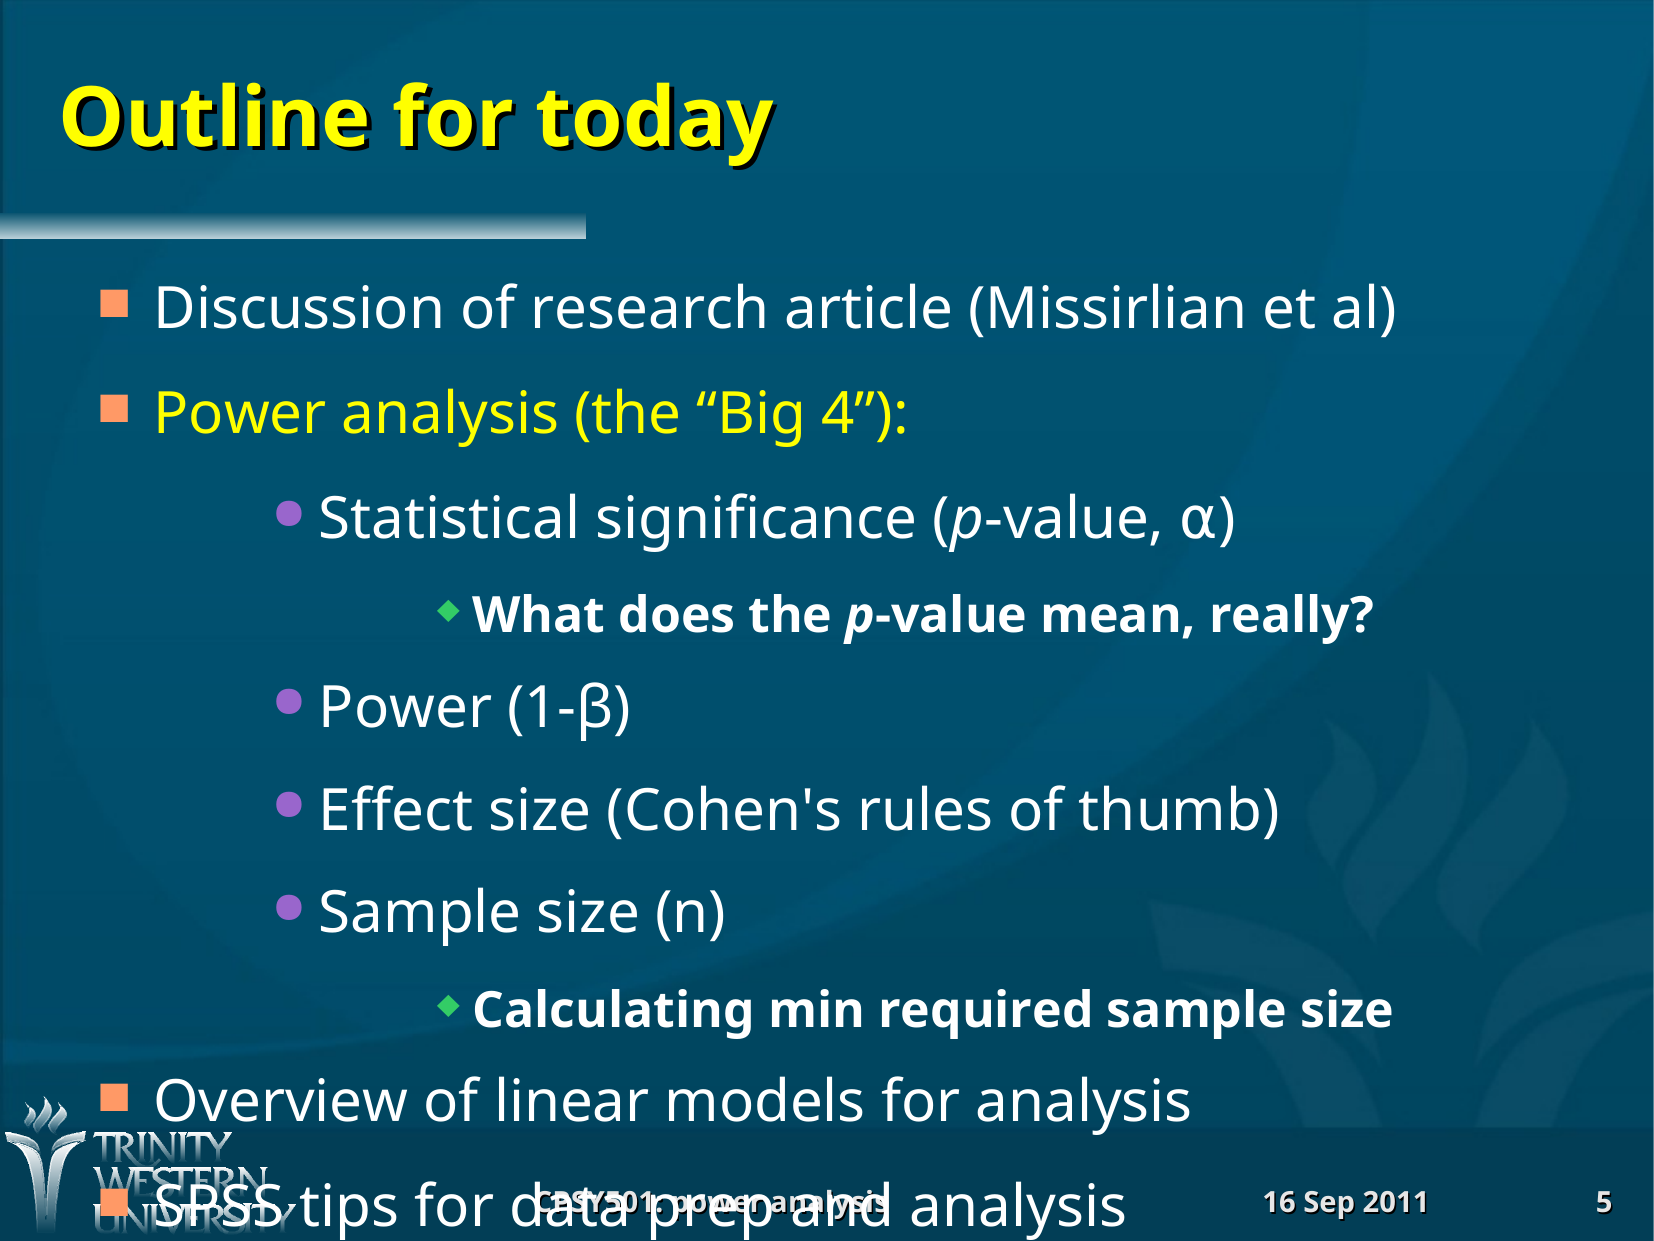

# Outline for today
Discussion of research article (Missirlian et al)
Power analysis (the “Big 4”):
Statistical significance (p-value, α)
What does the p-value mean, really?
Power (1-β)
Effect size (Cohen's rules of thumb)
Sample size (n)
Calculating min required sample size
Overview of linear models for analysis
SPSS tips for data prep and analysis
CPSY501: power analysis
16 Sep 2011
5